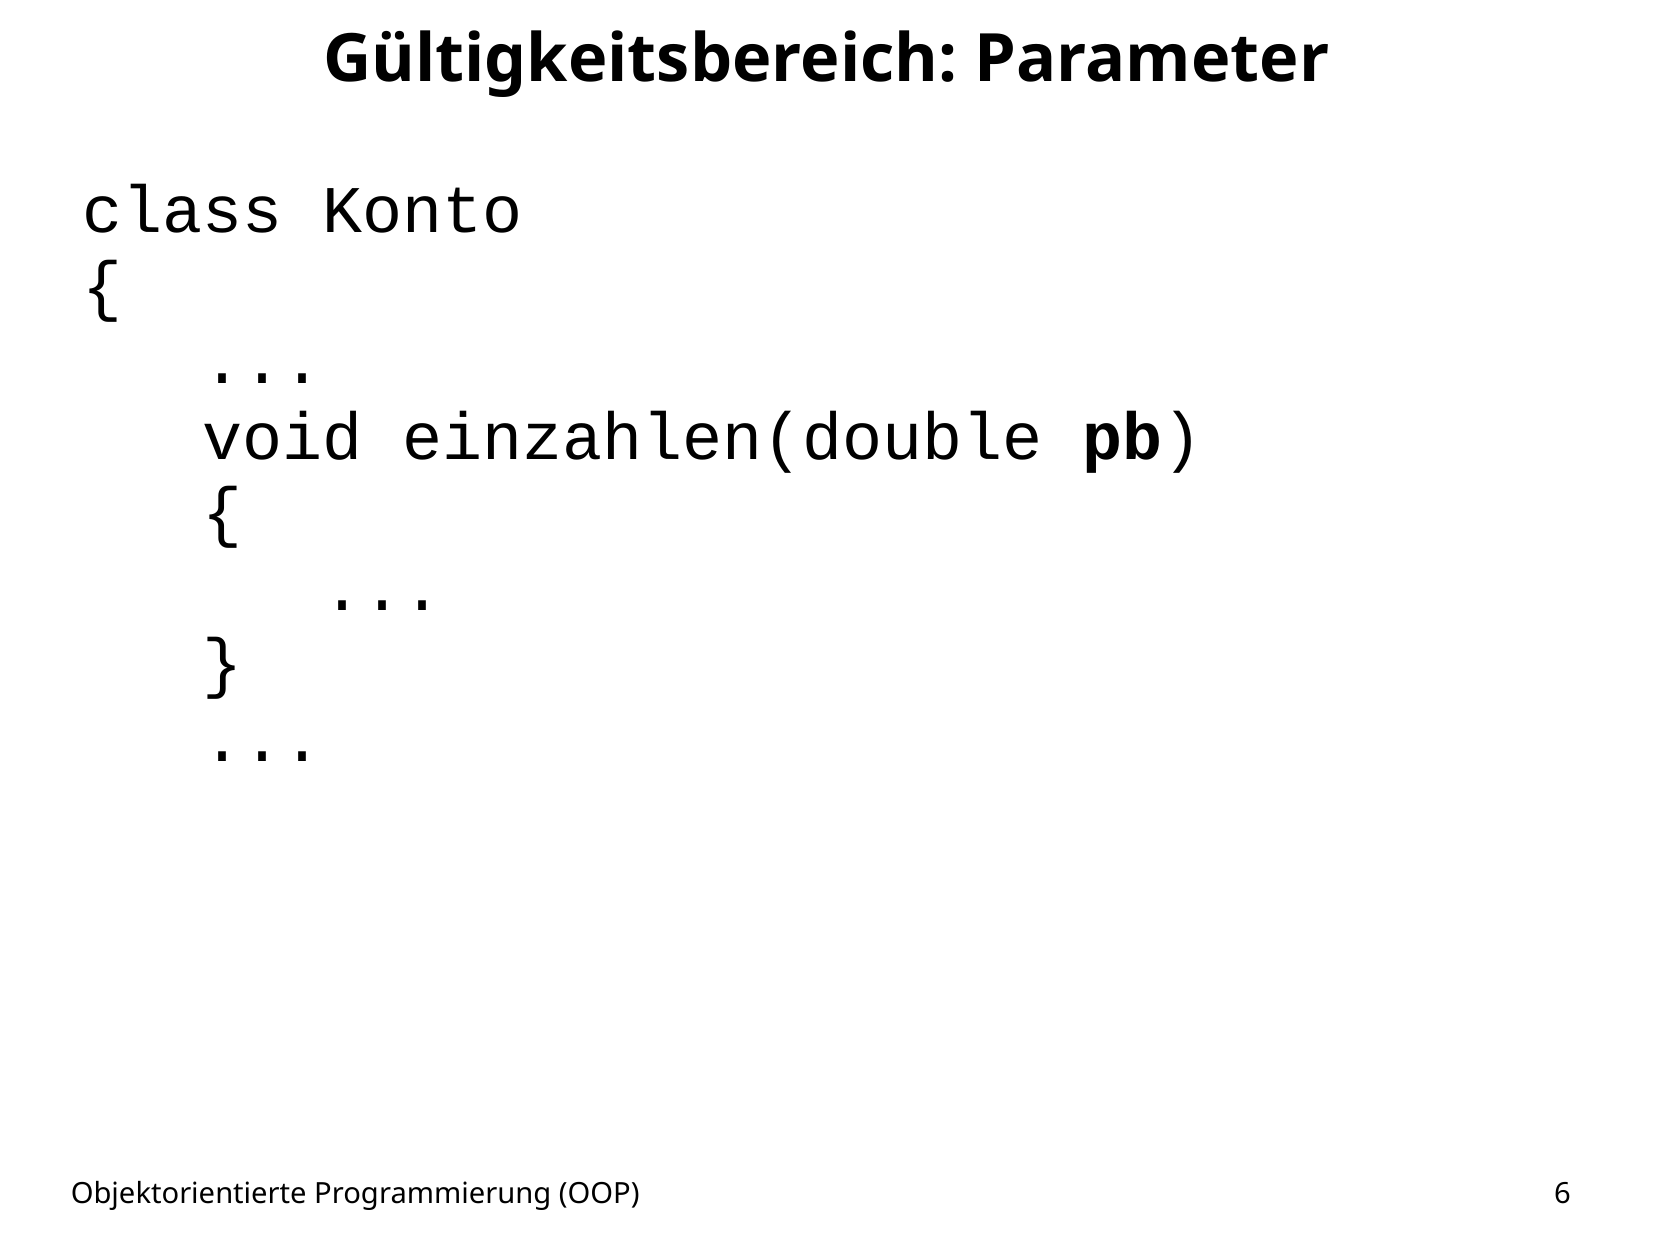

# Gültigkeitsbereich: Parameter
class Konto
{
 ...
 void einzahlen(double pb)
 {
 ...
 }
 ...
Objektorientierte Programmierung (OOP)
6